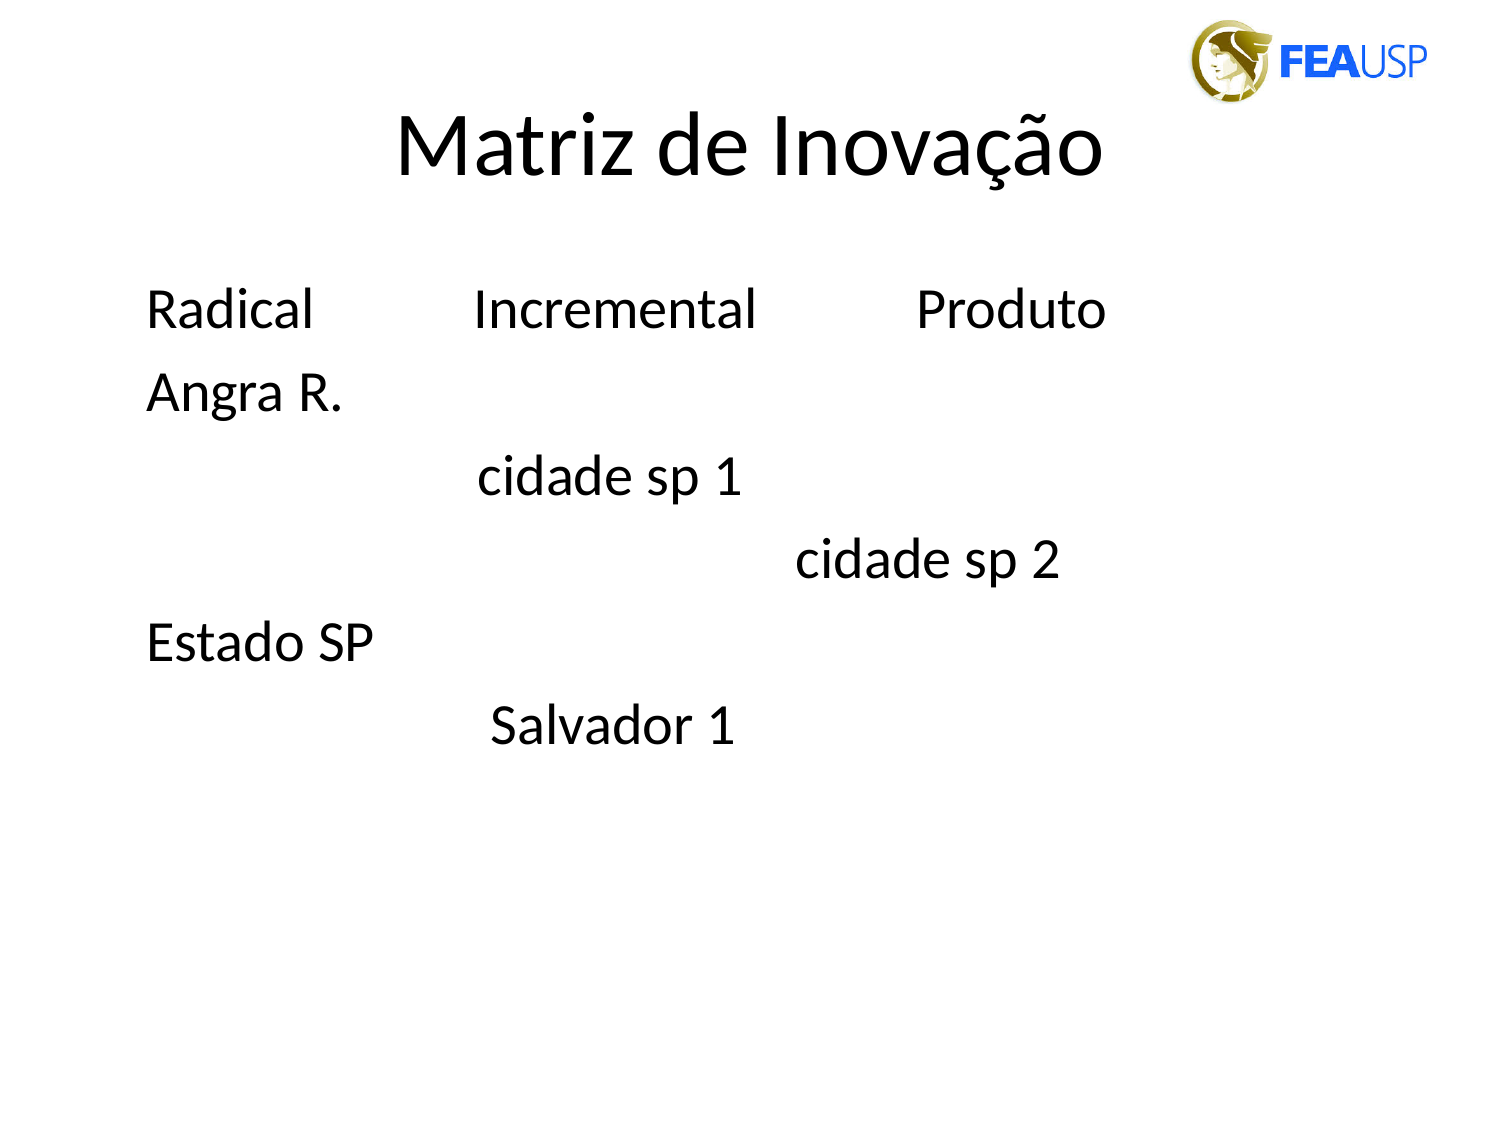

# Matriz de Inovação
Radical Incremental Produto
Angra R.
 cidade sp 1
 cidade sp 2
Estado SP
 Salvador 1